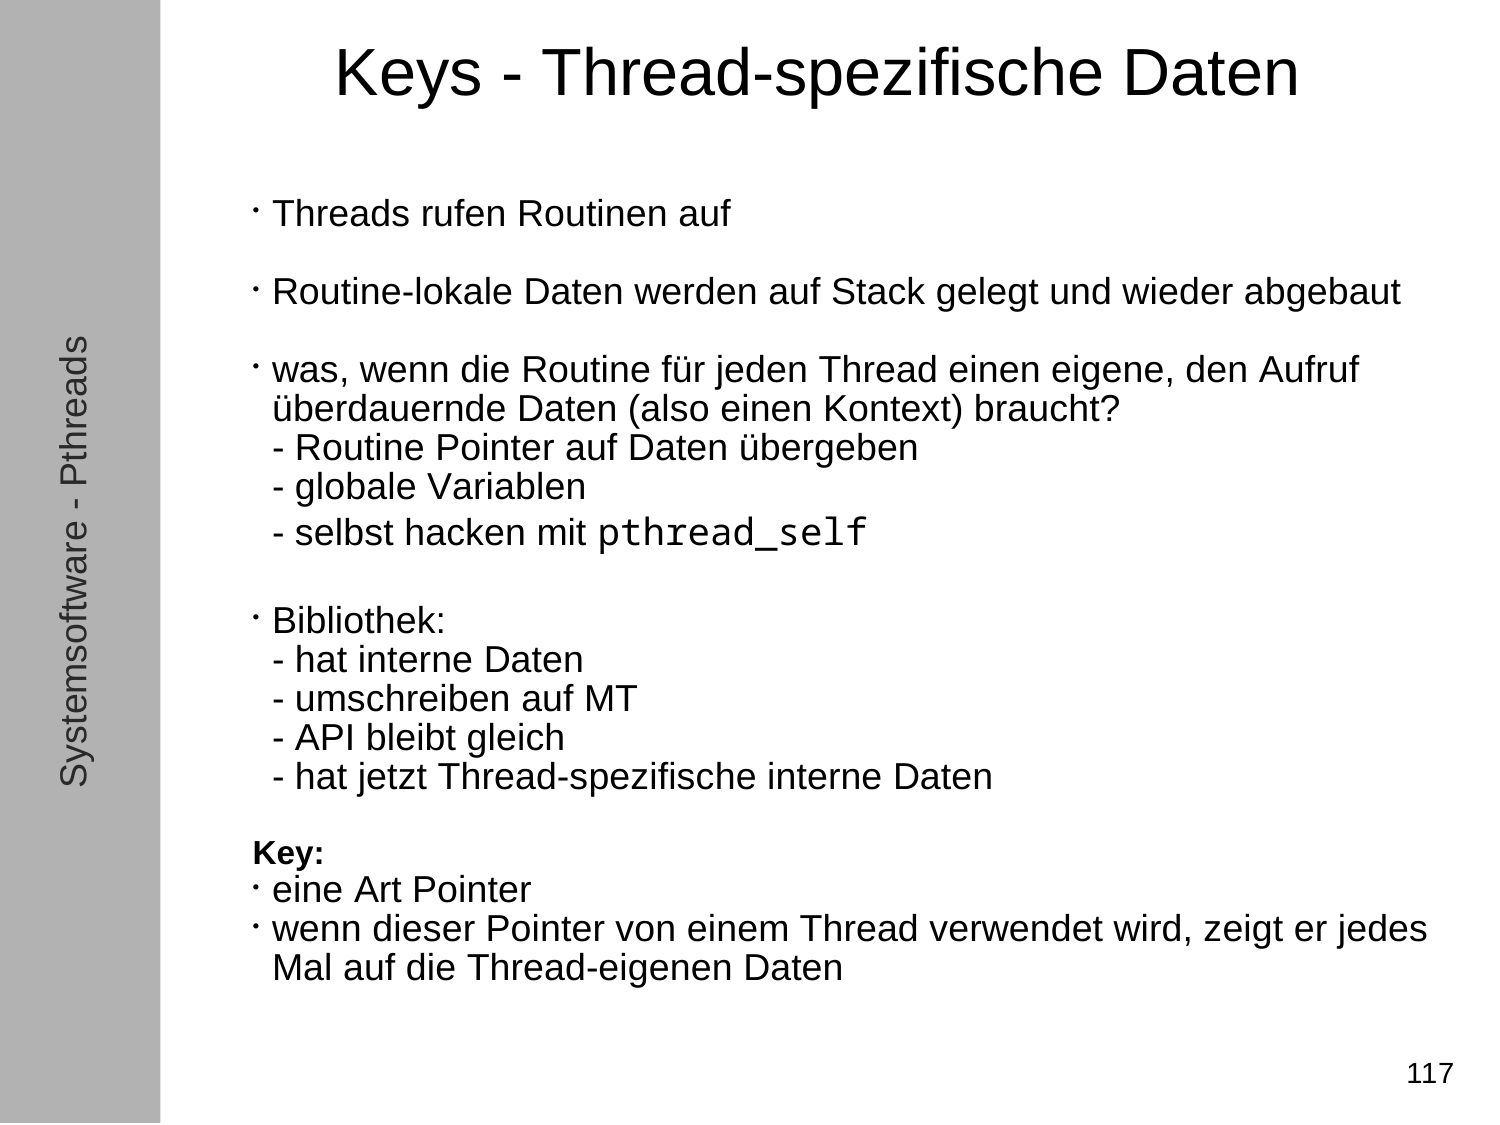

Keys - Thread-spezifische Daten
Threads rufen Routinen auf
Routine-lokale Daten werden auf Stack gelegt und wieder abgebaut
was, wenn die Routine für jeden Thread einen eigene, den Aufruf überdauernde Daten (also einen Kontext) braucht?
- Routine Pointer auf Daten übergeben
- globale Variablen
- selbst hacken mit pthread_self
Bibliothek:
- hat interne Daten
- umschreiben auf MT
- API bleibt gleich
- hat jetzt Thread-spezifische interne Daten
Key:
eine Art Pointer
wenn dieser Pointer von einem Thread verwendet wird, zeigt er jedes Mal auf die Thread-eigenen Daten
Systemsoftware - Pthreads